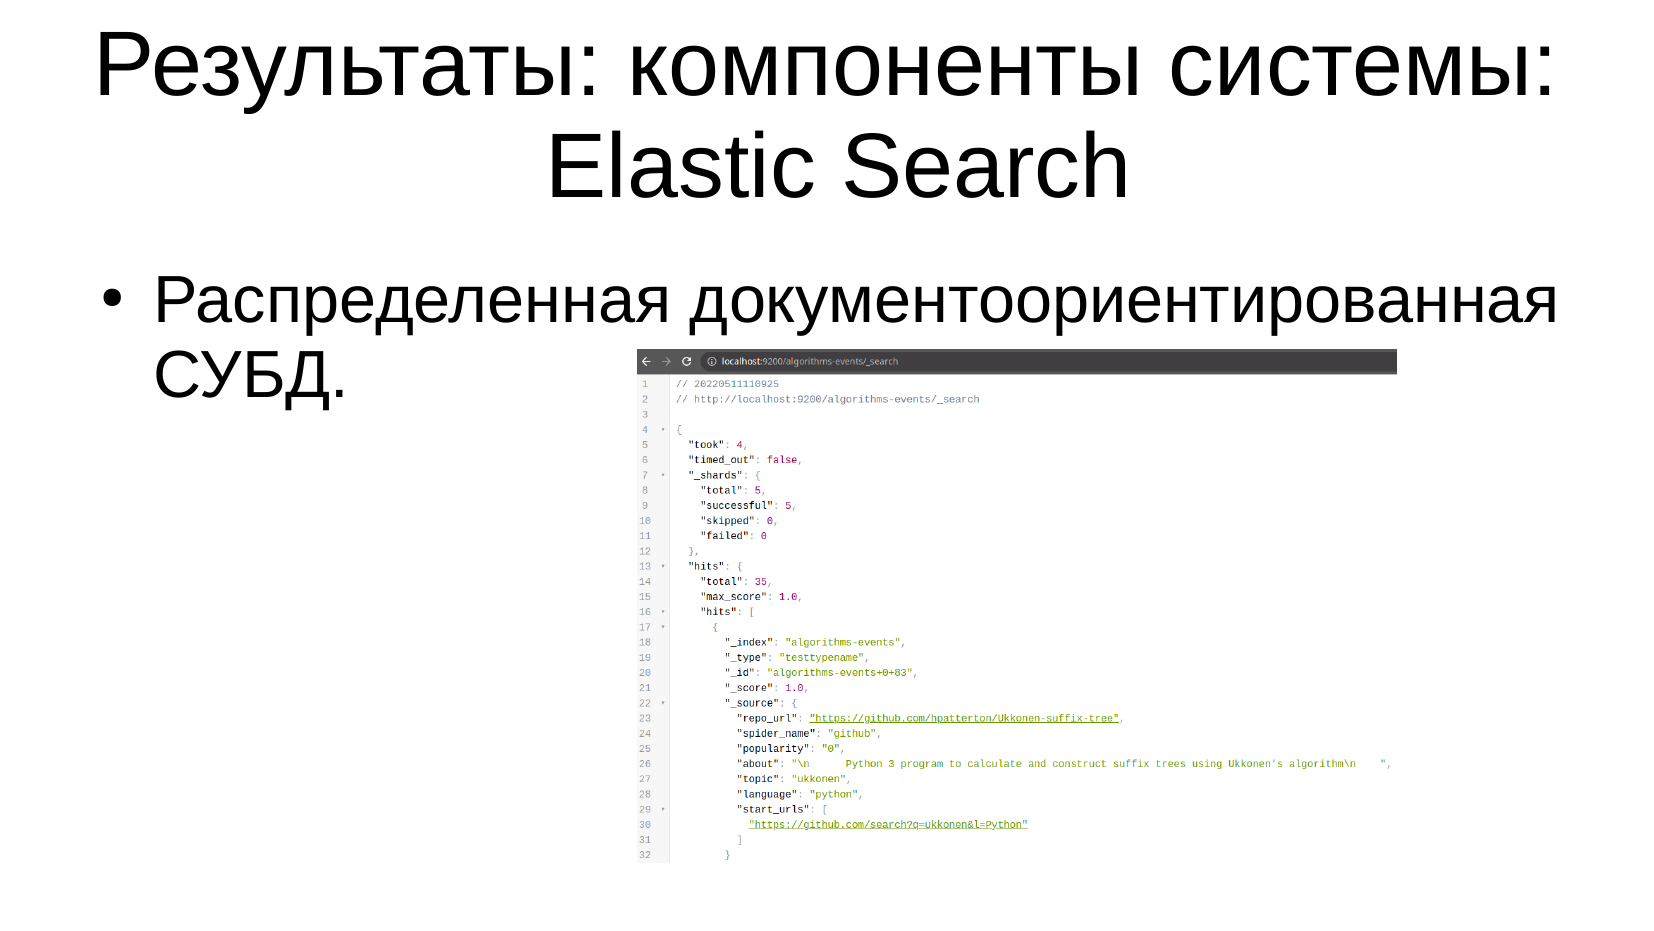

# Результаты: компоненты системы: Elastic Search
Распределенная документоориентированная СУБД.